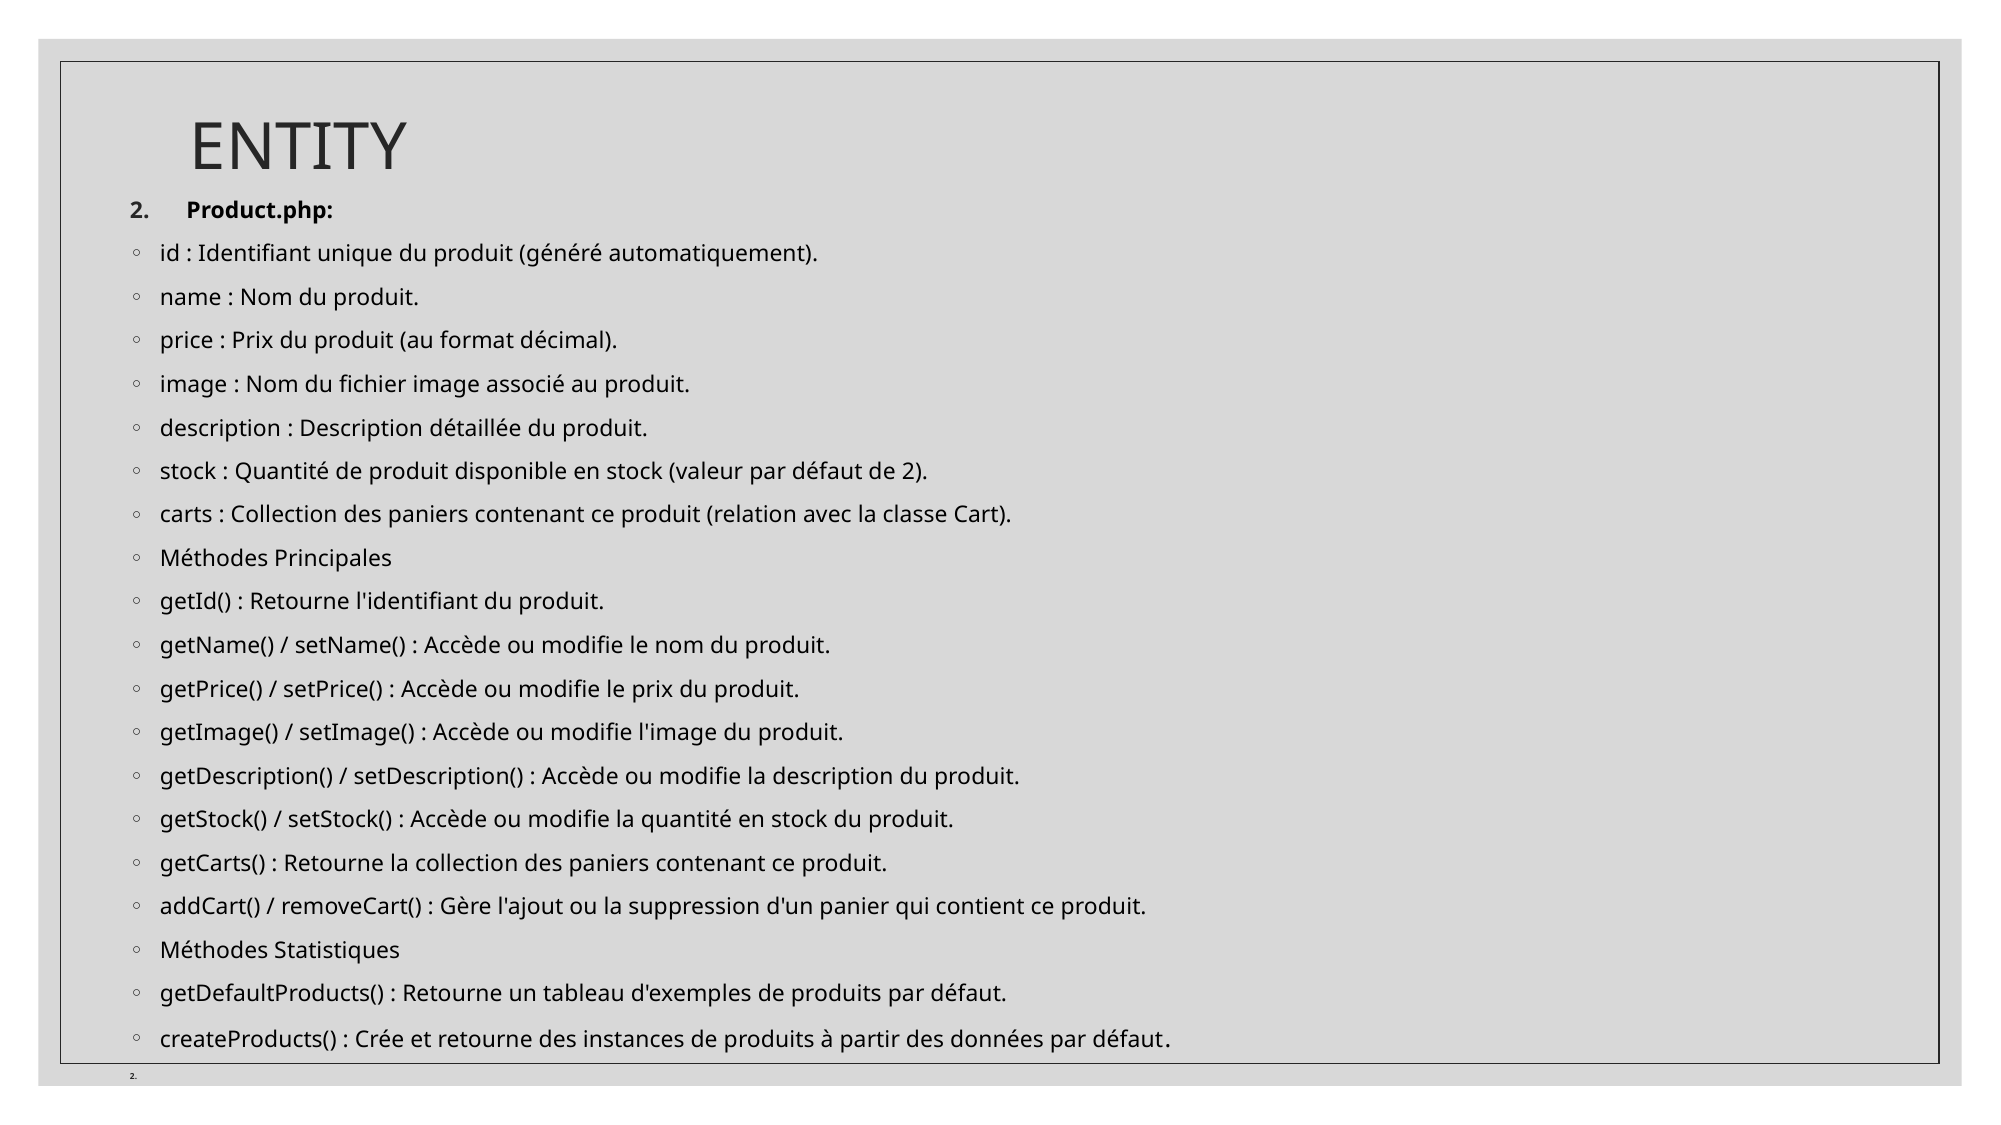

# ENTITY
Product.php:
id : Identifiant unique du produit (généré automatiquement).
name : Nom du produit.
price : Prix du produit (au format décimal).
image : Nom du fichier image associé au produit.
description : Description détaillée du produit.
stock : Quantité de produit disponible en stock (valeur par défaut de 2).
carts : Collection des paniers contenant ce produit (relation avec la classe Cart).
Méthodes Principales
getId() : Retourne l'identifiant du produit.
getName() / setName() : Accède ou modifie le nom du produit.
getPrice() / setPrice() : Accède ou modifie le prix du produit.
getImage() / setImage() : Accède ou modifie l'image du produit.
getDescription() / setDescription() : Accède ou modifie la description du produit.
getStock() / setStock() : Accède ou modifie la quantité en stock du produit.
getCarts() : Retourne la collection des paniers contenant ce produit.
addCart() / removeCart() : Gère l'ajout ou la suppression d'un panier qui contient ce produit.
Méthodes Statistiques
getDefaultProducts() : Retourne un tableau d'exemples de produits par défaut.
createProducts() : Crée et retourne des instances de produits à partir des données par défaut.